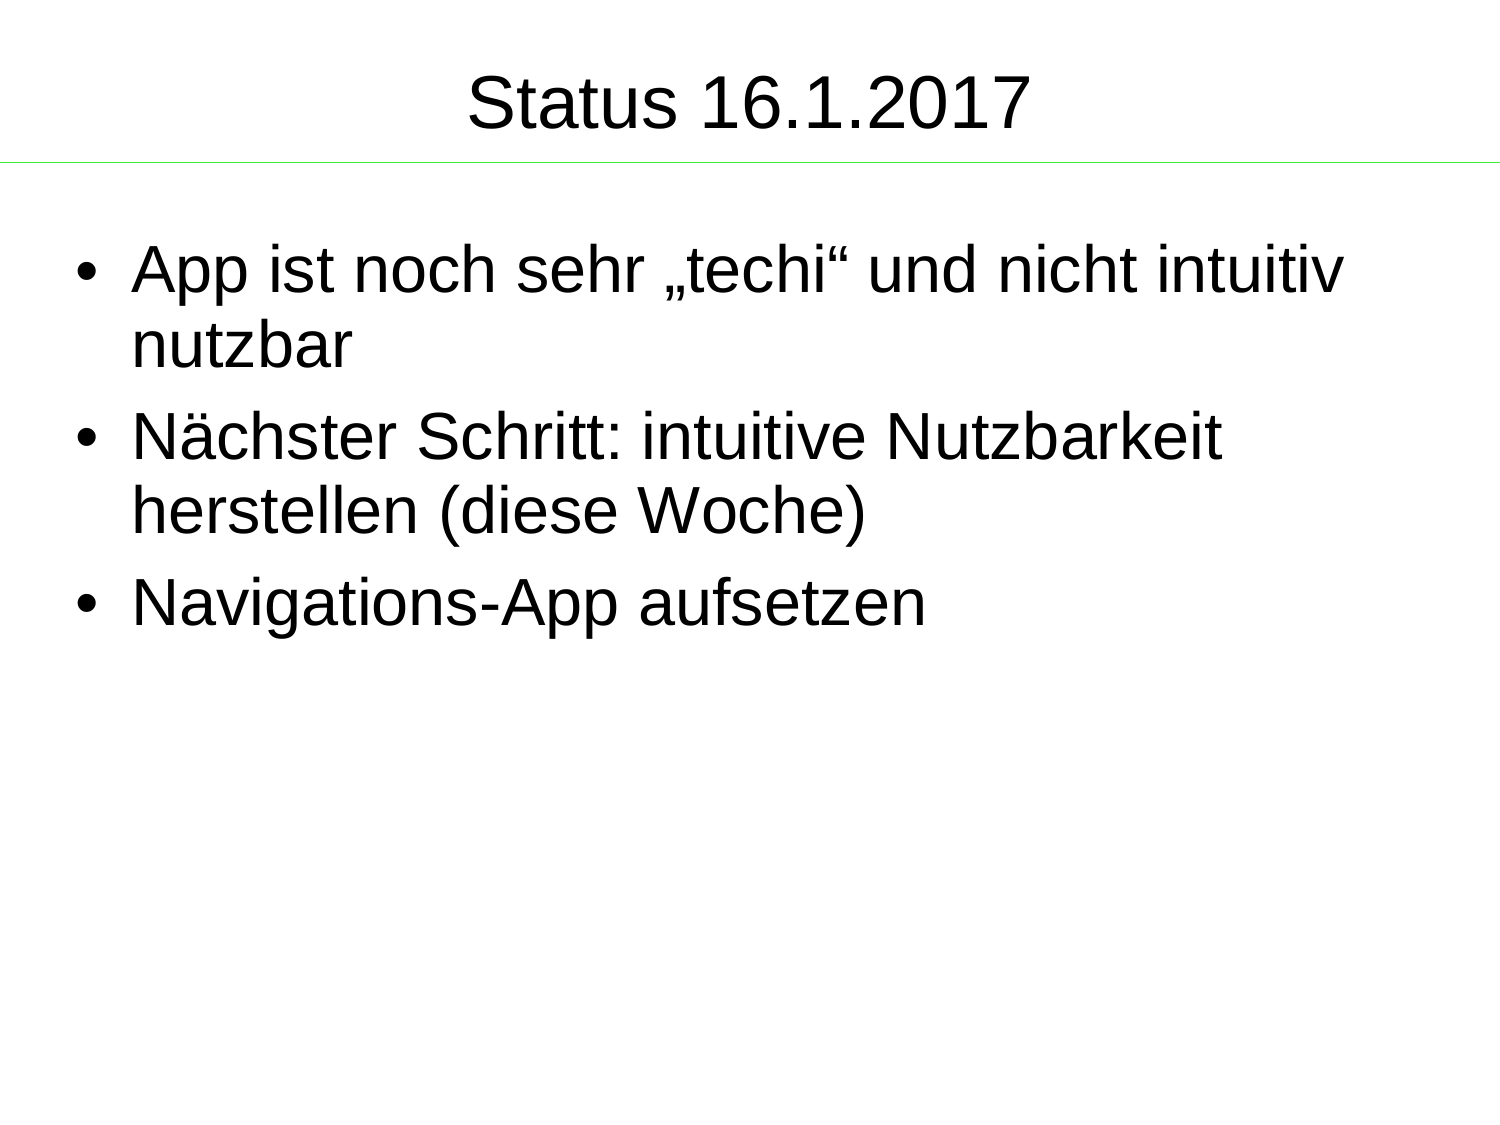

# Status 16.1.2017
App ist noch sehr „techi“ und nicht intuitiv nutzbar
Nächster Schritt: intuitive Nutzbarkeit herstellen (diese Woche)
Navigations-App aufsetzen